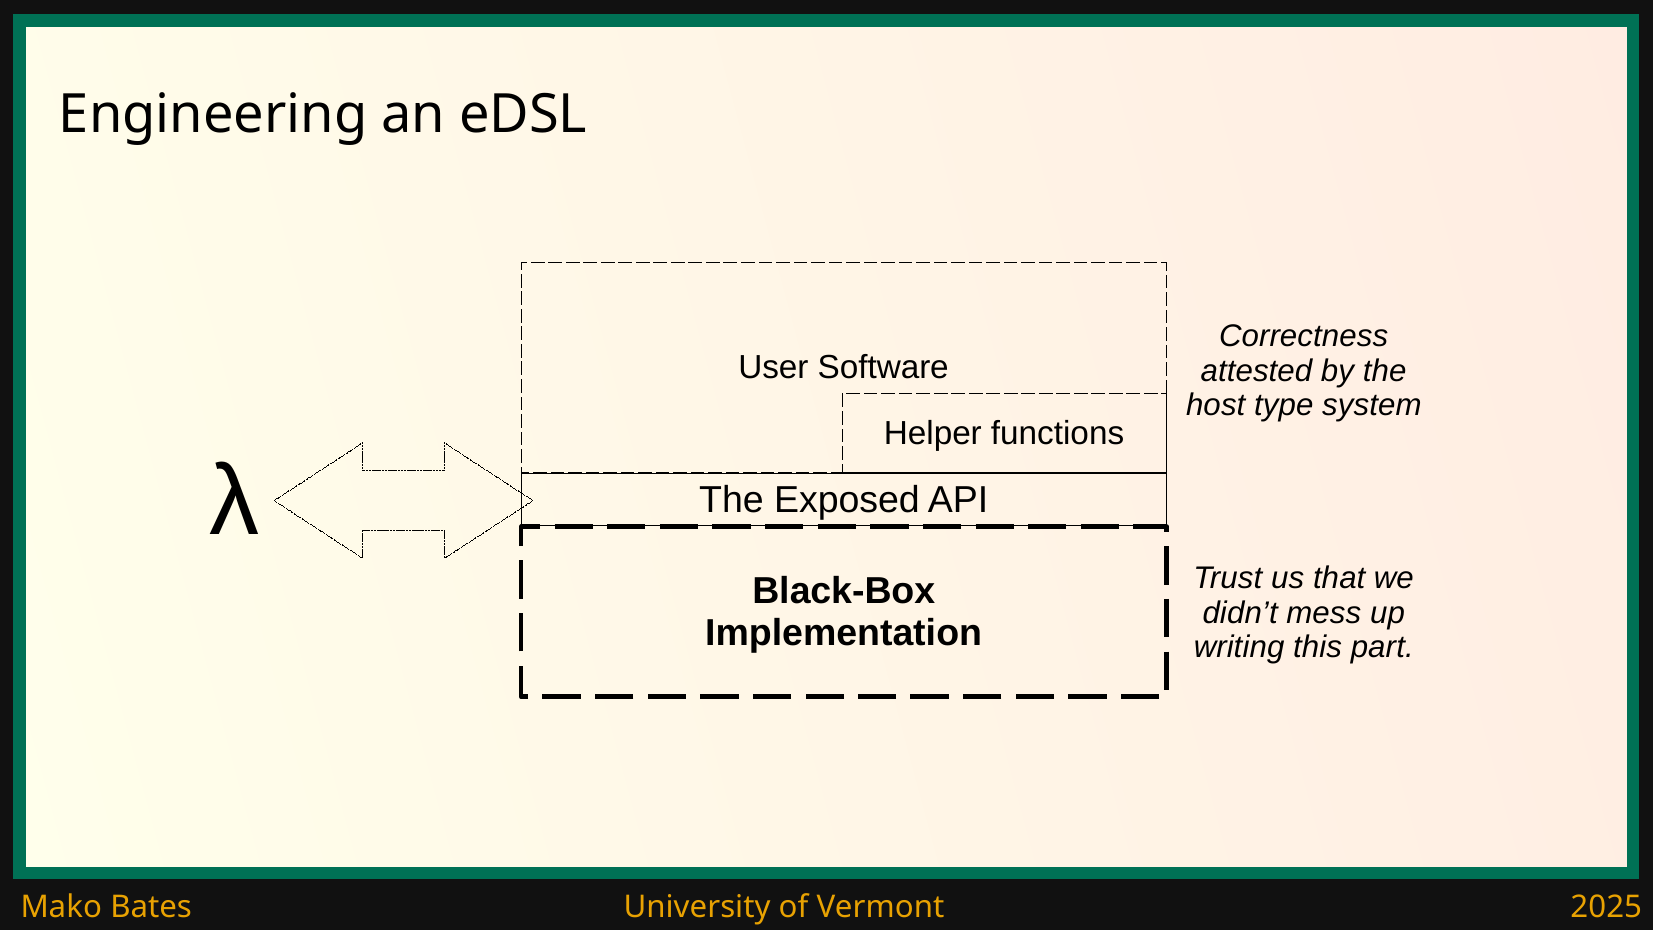

# Engineering an eDSL
User Software
Correctness attested by the host type system
Helper functions
λ
The Exposed API
Black-Box
Implementation
Trust us that we didn’t mess up writing this part.